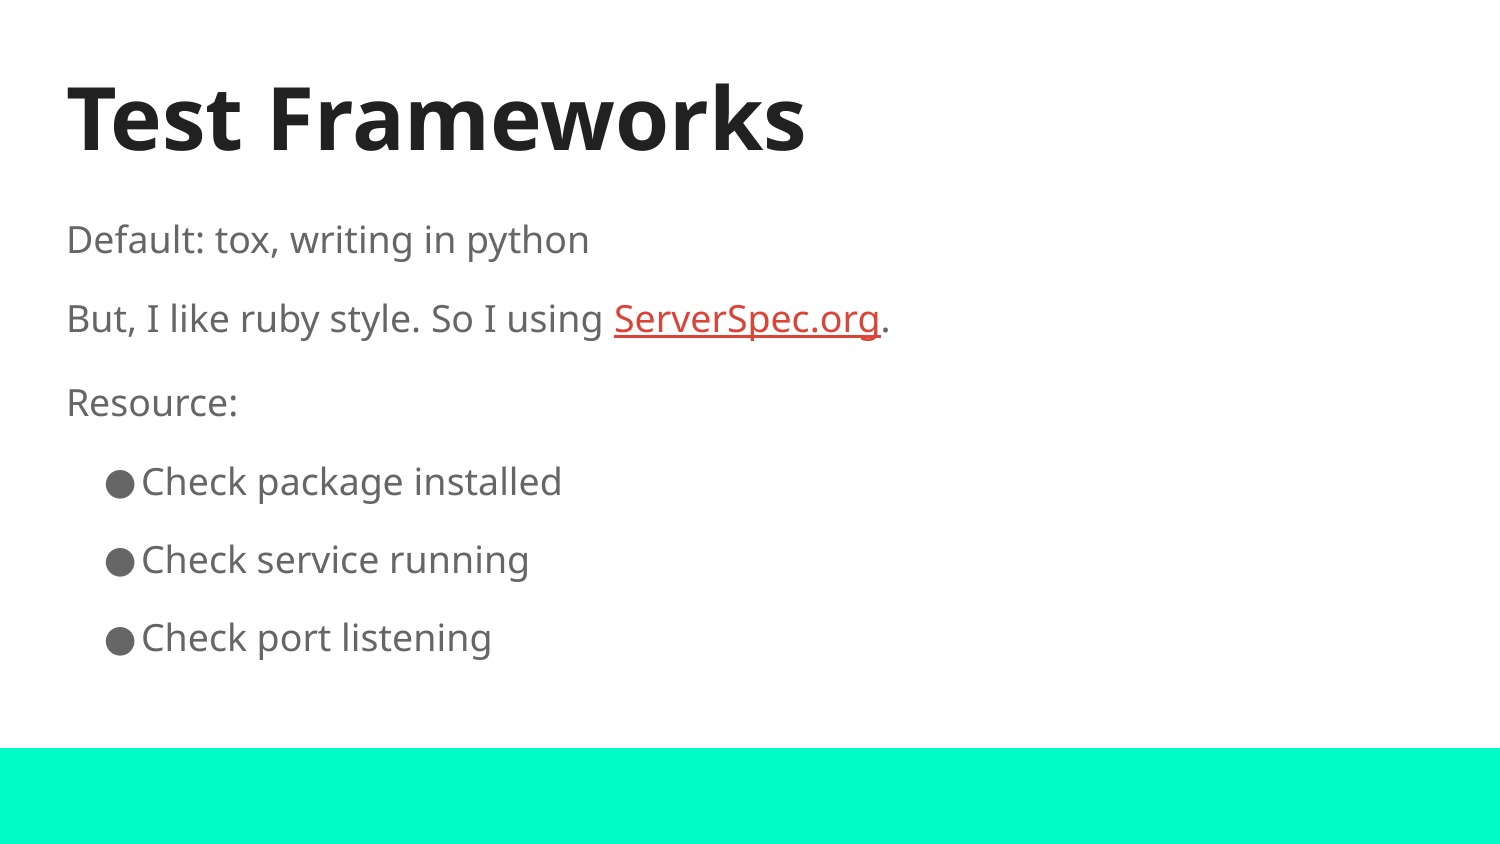

# Test Frameworks
Default: tox, writing in python
But, I like ruby style. So I using ServerSpec.org.
Resource:
Check package installed
Check service running
Check port listening